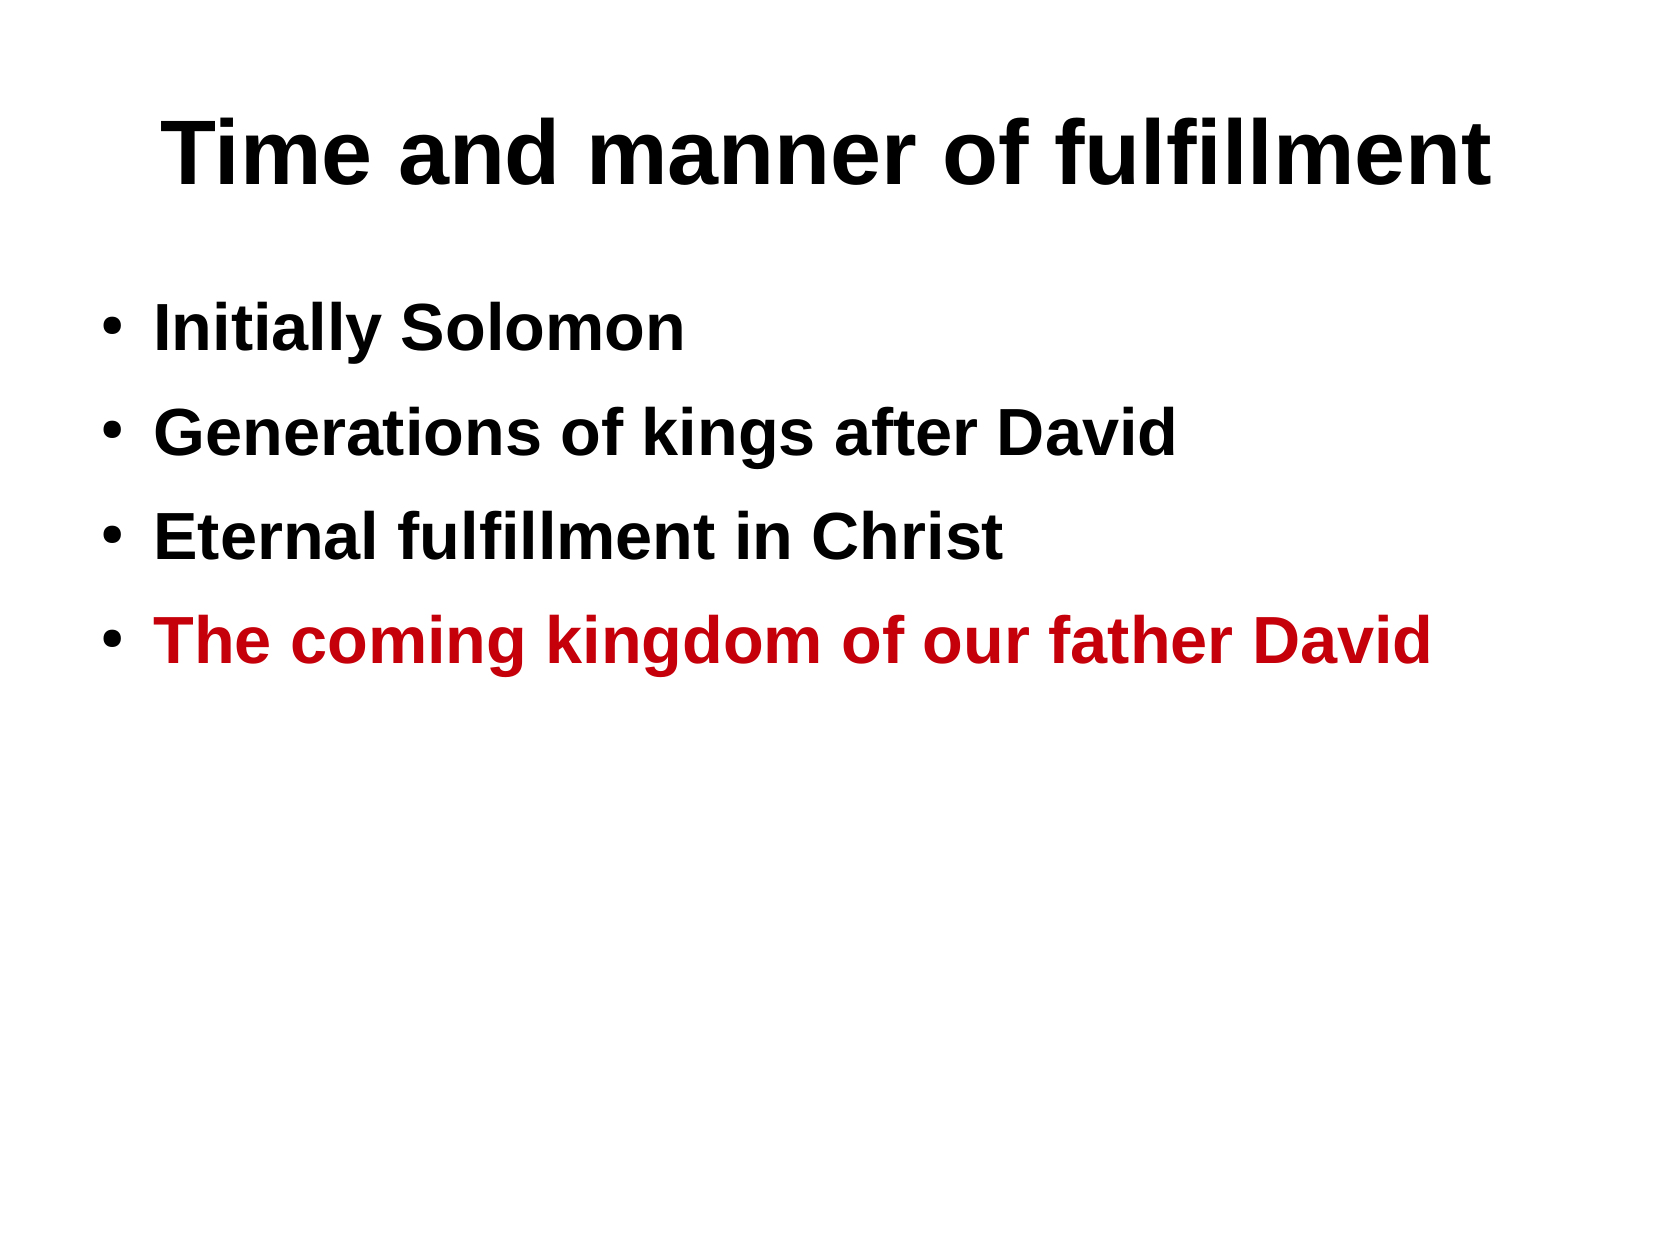

# Time and manner of fulfillment
Initially Solomon
Generations of kings after David
Eternal fulfillment in Christ
The coming kingdom of our father David